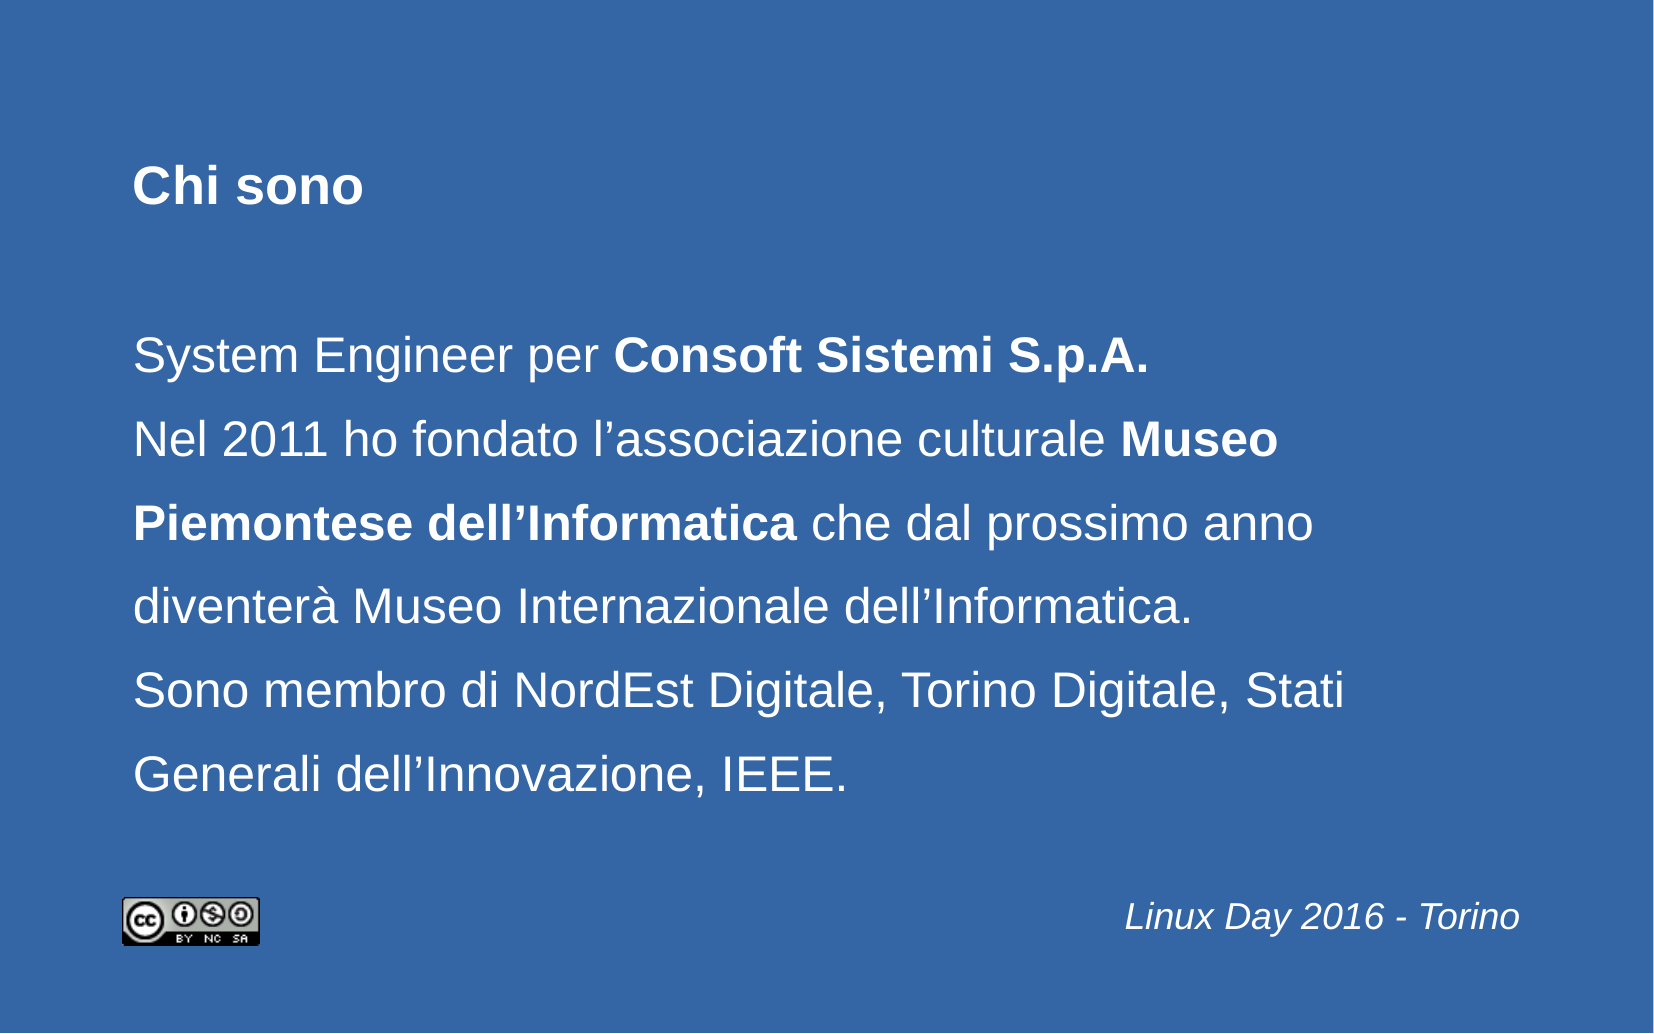

Chi sono
System Engineer per Consoft Sistemi S.p.A.
Nel 2011 ho fondato l’associazione culturale Museo Piemontese dell’Informatica che dal prossimo anno diventerà Museo Internazionale dell’Informatica.
Sono membro di NordEst Digitale, Torino Digitale, Stati Generali dell’Innovazione, IEEE.
Linux Day 2016 - Torino